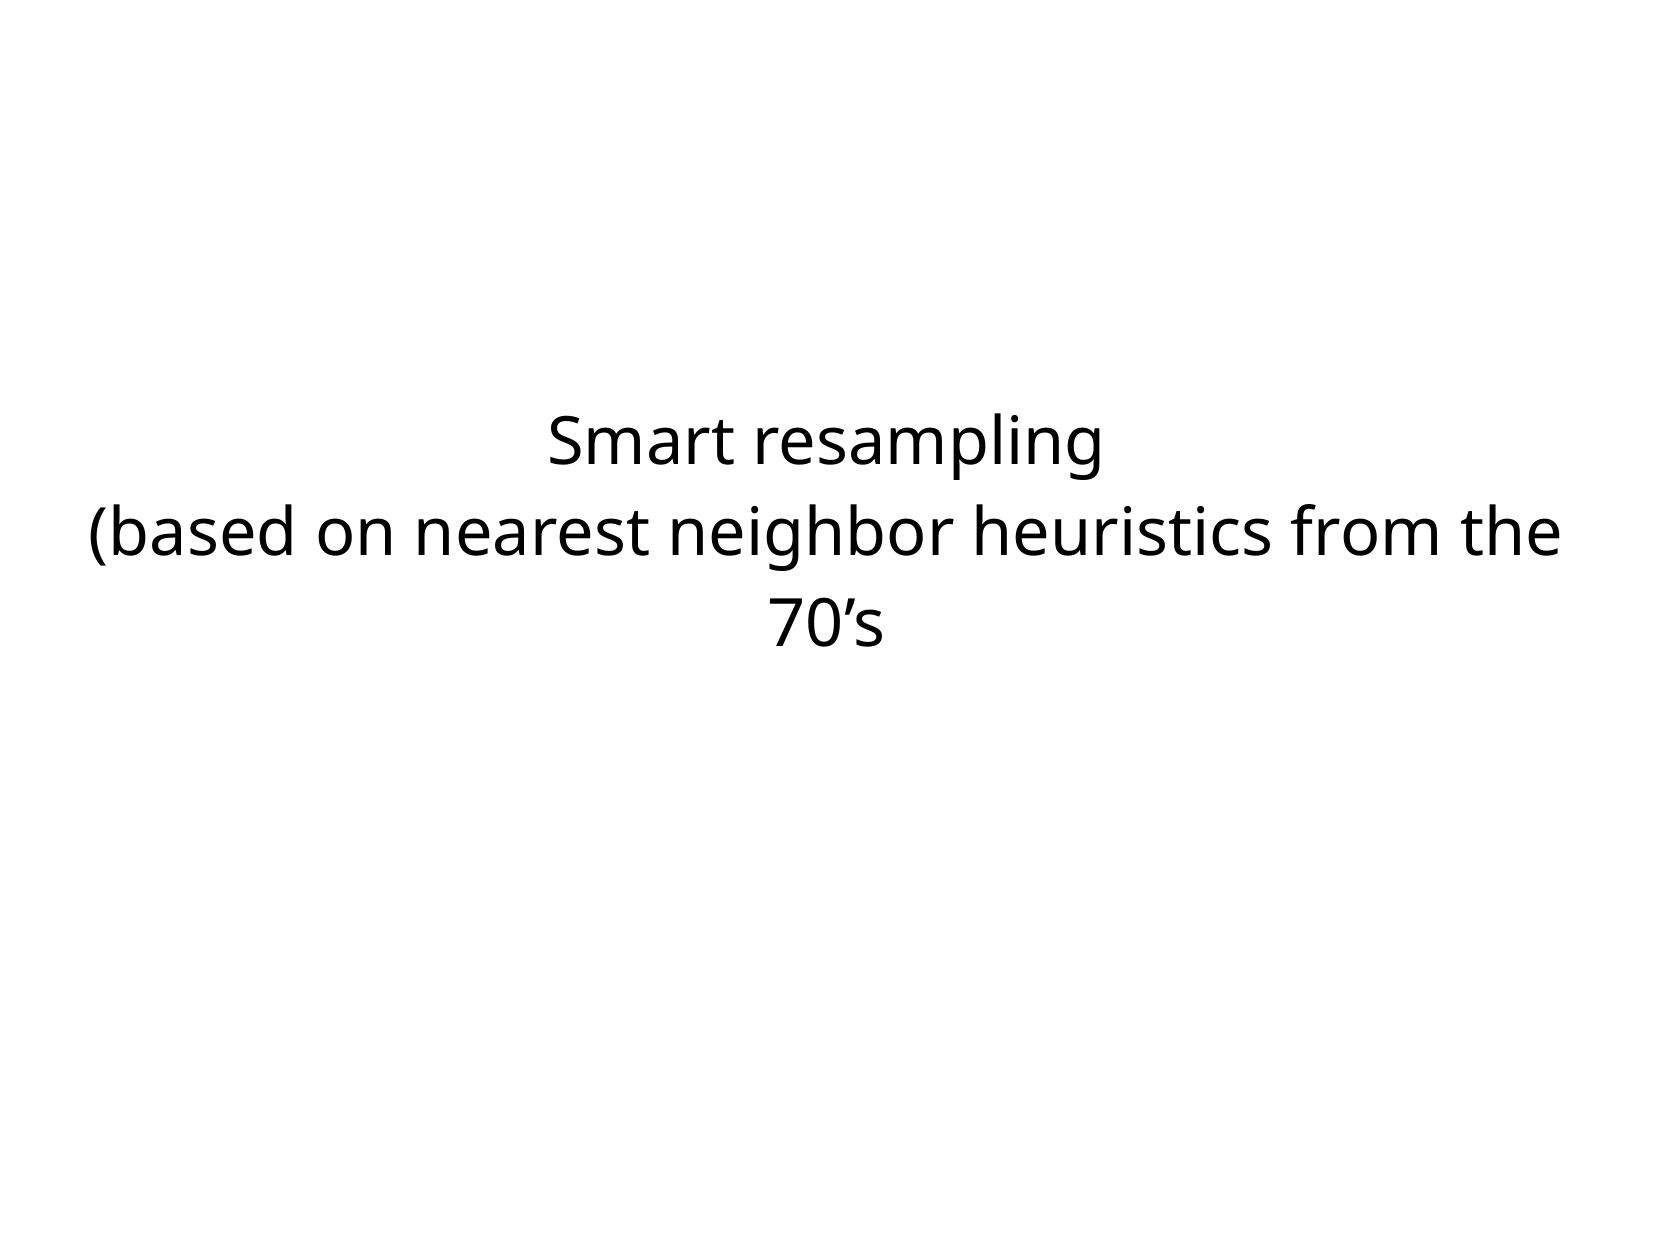

# Smart resampling
(based on nearest neighbor heuristics from the 70’s